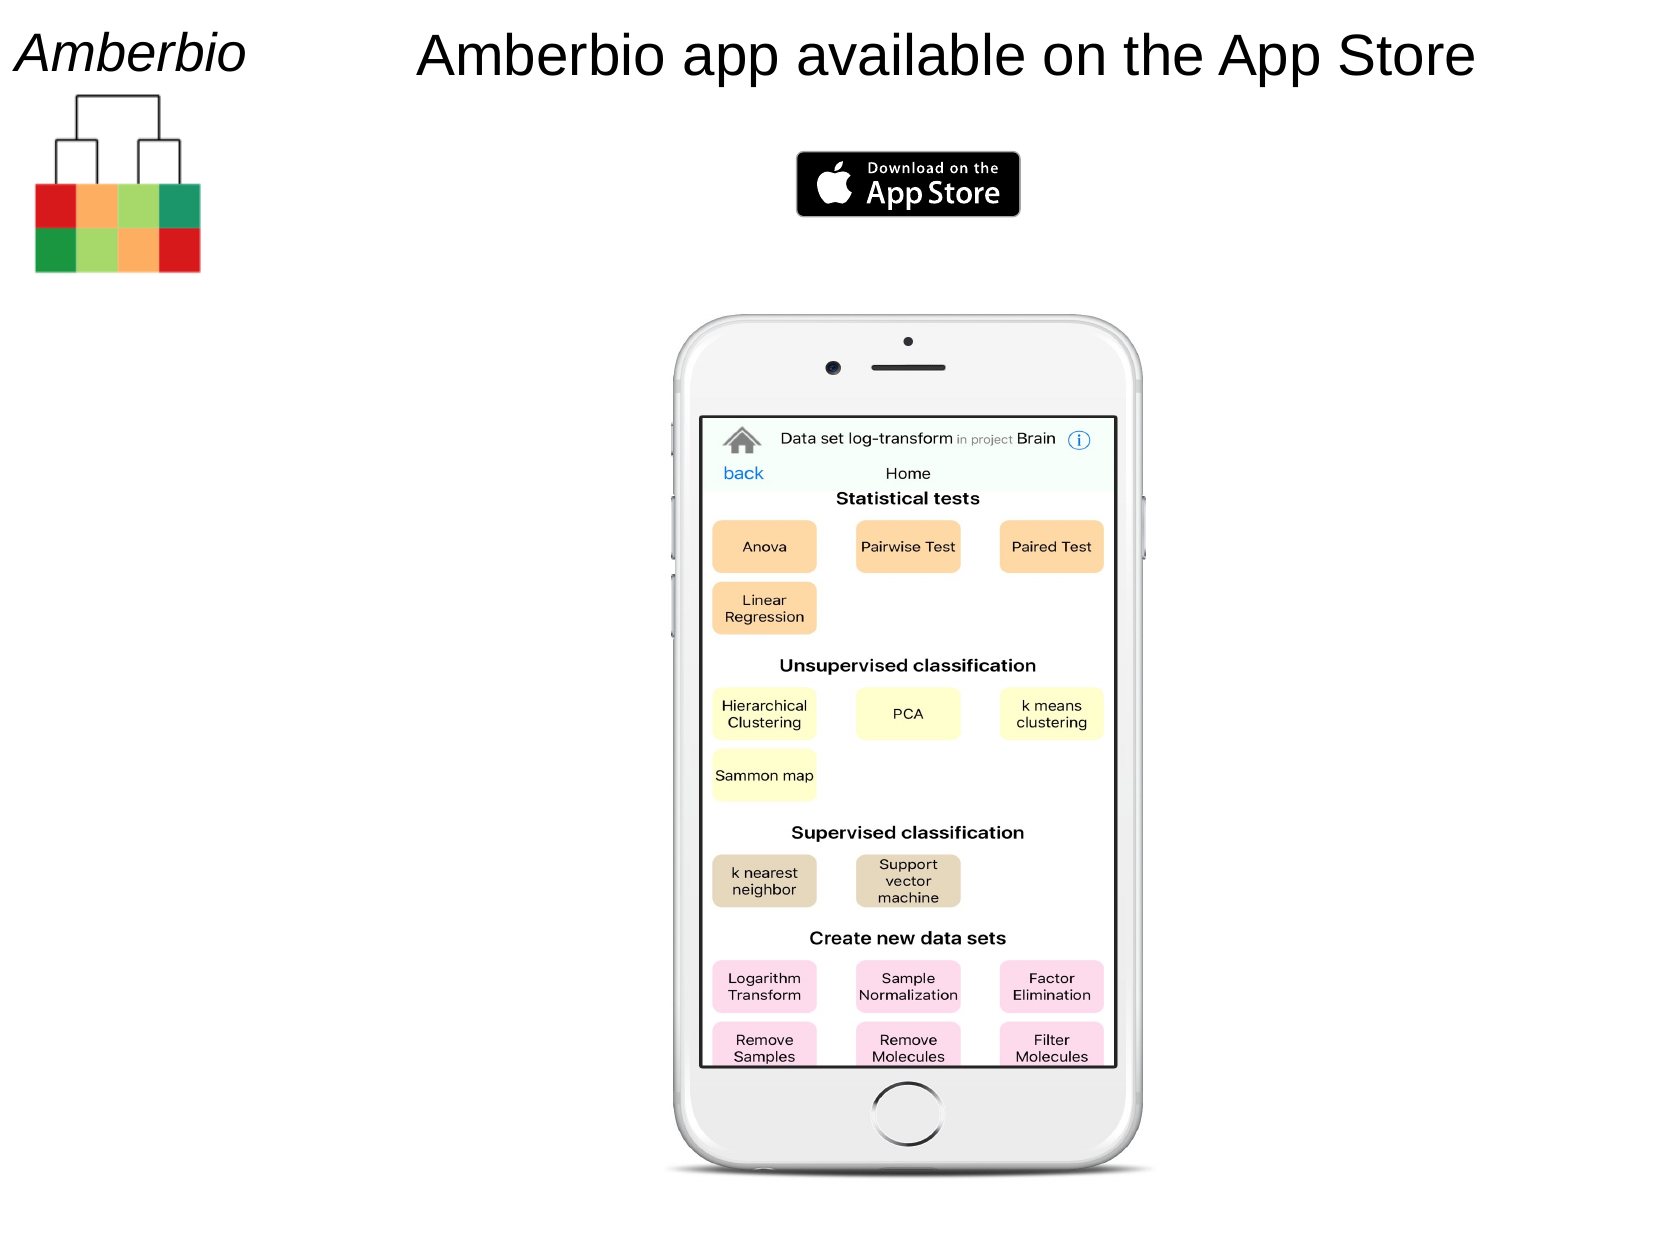

Amberbio
 Amberbio app available on the App Store